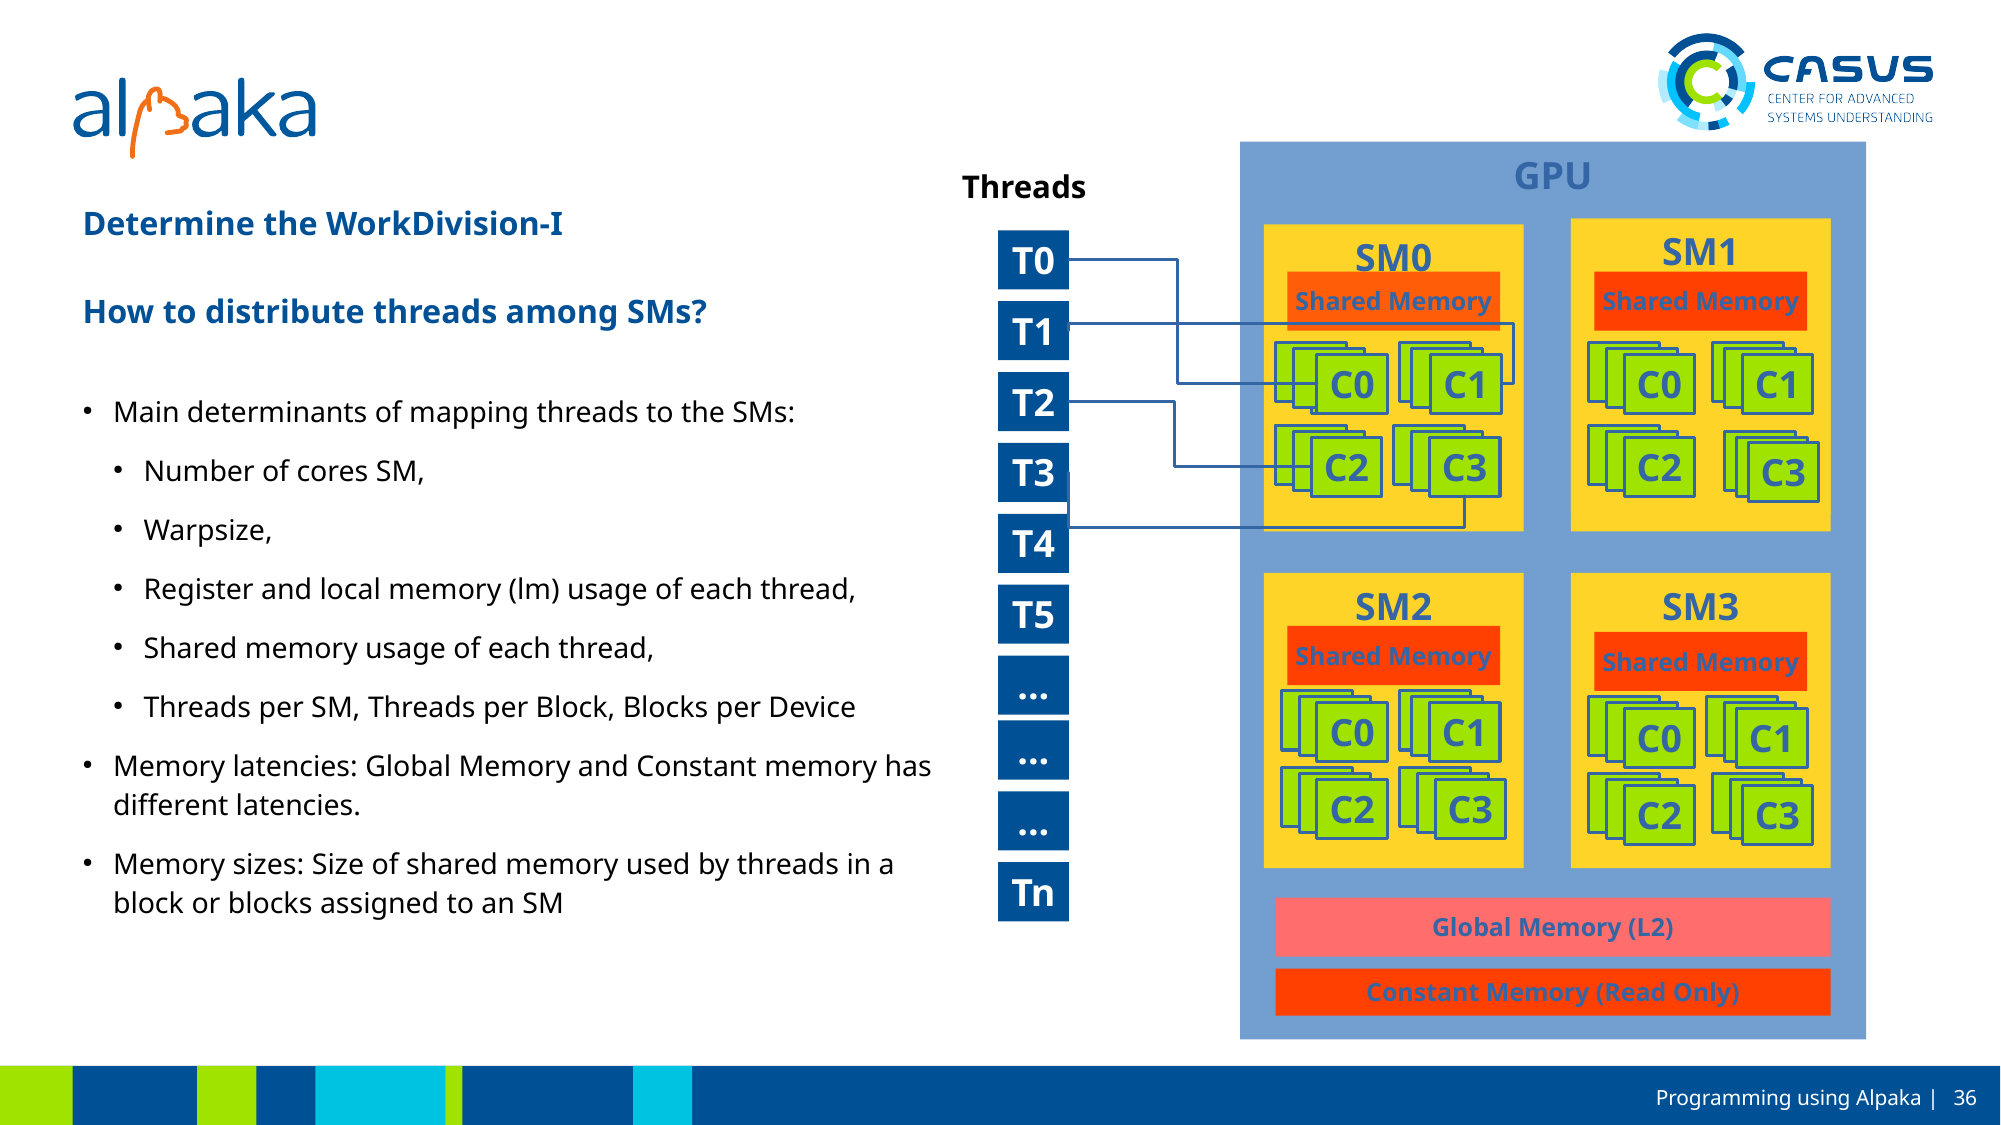

GPU
Threads
# Determine the WorkDivision-I
How to distribute threads among SMs?
Main determinants of mapping threads to the SMs:
Number of cores SM,
Warpsize,
Register and local memory (lm) usage of each thread,
Shared memory usage of each thread,
Threads per SM, Threads per Block, Blocks per Device
Memory latencies: Global Memory and Constant memory has different latencies.
Memory sizes: Size of shared memory used by threads in a block or blocks assigned to an SM
SM 1
SM1
SM0
T0
T1
T2
T3
T4
T5
...
...
...
Tn
Shared Memory
Shared Memory
C1
C0
C0
C1
C0
C0
C1
C1
C0
C0
C2
C2
C3
C2
C3
C3
SM2
SM3
Shared Memory
Shared Memory
C0
C1
C0
C1
C2
C3
C2
C3
Global Memory (L2)
Constant Memory (Read Only)
Programming using Alpaka
36